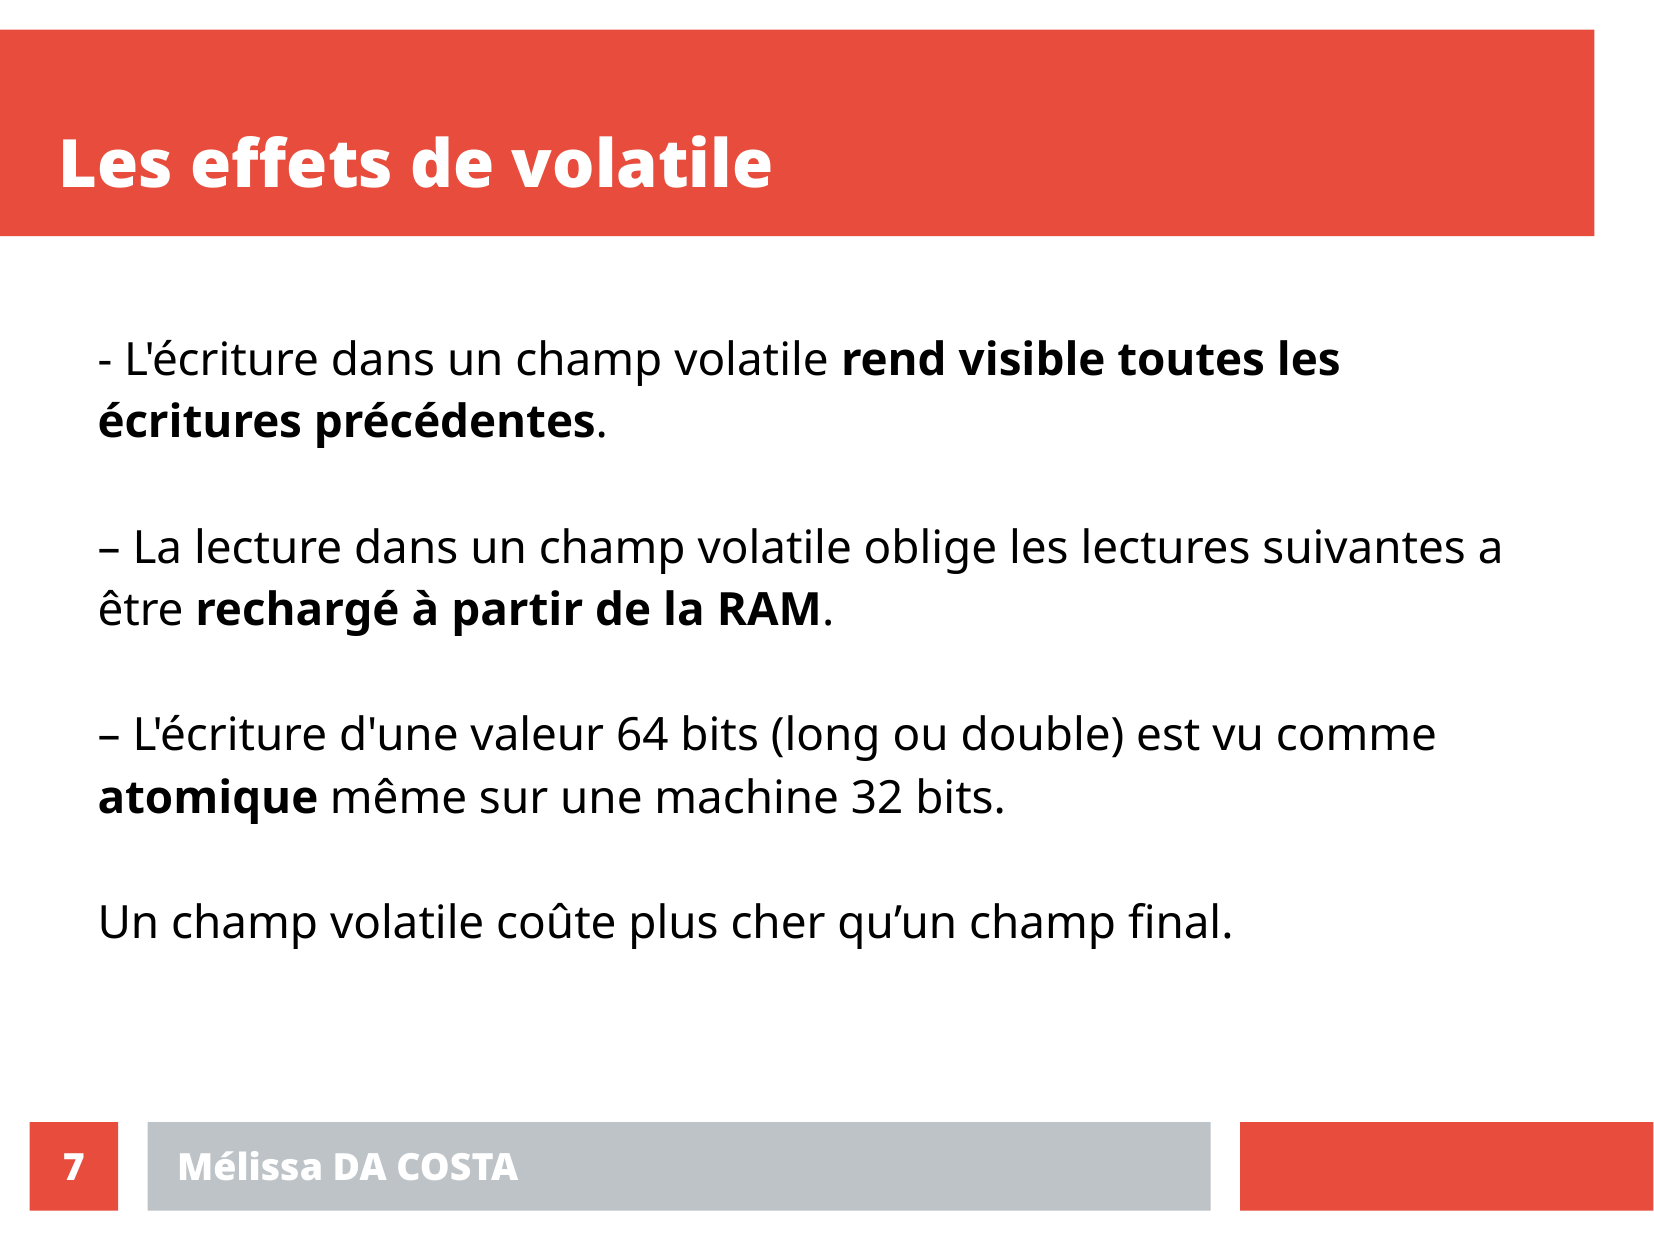

# Les effets de volatile
- L'écriture dans un champ volatile rend visible toutes les écritures précédentes.
– La lecture dans un champ volatile oblige les lectures suivantes a être rechargé à partir de la RAM.
– L'écriture d'une valeur 64 bits (long ou double) est vu comme atomique même sur une machine 32 bits.
Un champ volatile coûte plus cher qu’un champ final.
7
Mélissa DA COSTA